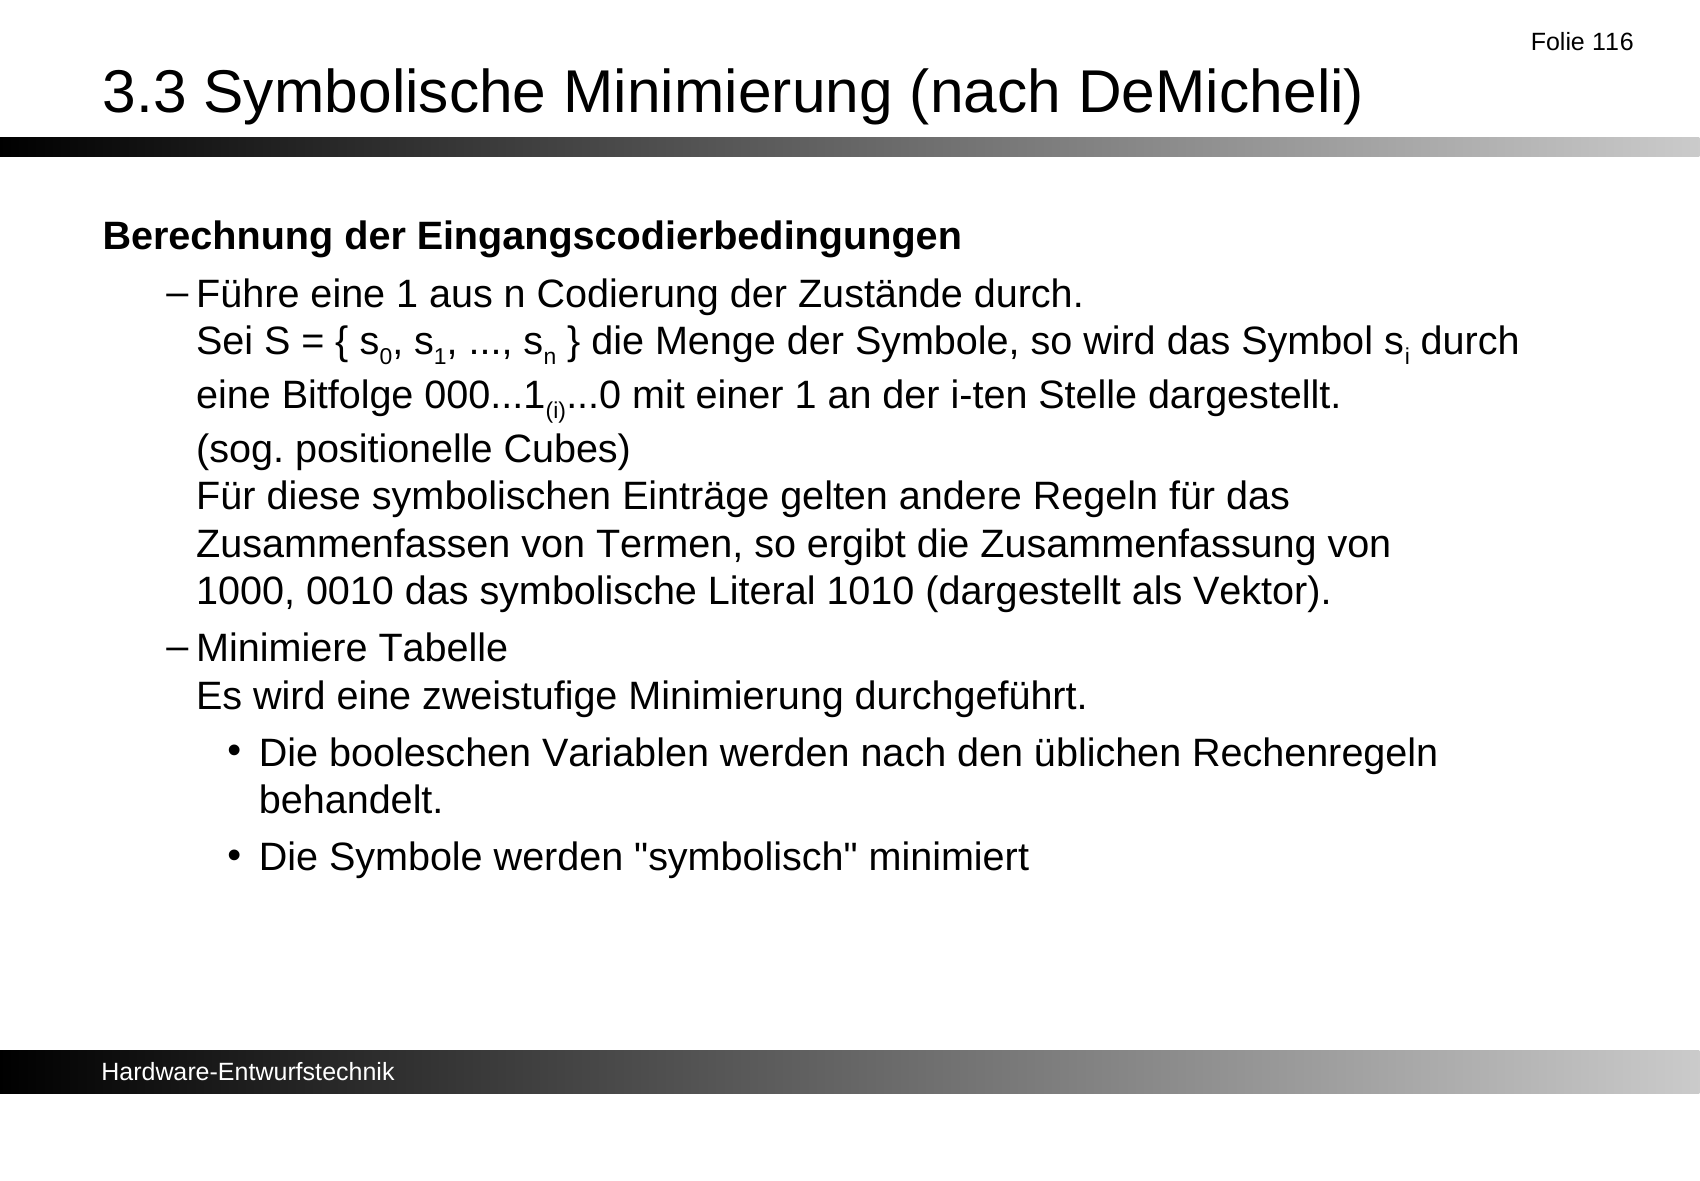

# 3.3 Symbolische Minimierung (nach DeMicheli)
Berechnung der Eingangscodierbedingungen
Führe eine 1 aus n Codierung der Zustände durch.
Sei S = { s0, s1, ..., sn } die Menge der Symbole, so wird das Symbol si durch eine Bitfolge 000...1(i)...0 mit einer 1 an der i-ten Stelle dargestellt.
(sog. positionelle Cubes)
Für diese symbolischen Einträge gelten andere Regeln für das Zusammenfassen von Termen, so ergibt die Zusammenfassung von
1000, 0010 das symbolische Literal 1010 (dargestellt als Vektor).
Minimiere Tabelle
Es wird eine zweistufige Minimierung durchgeführt.
Die booleschen Variablen werden nach den üblichen Rechenregeln behandelt.
Die Symbole werden "symbolisch" minimiert